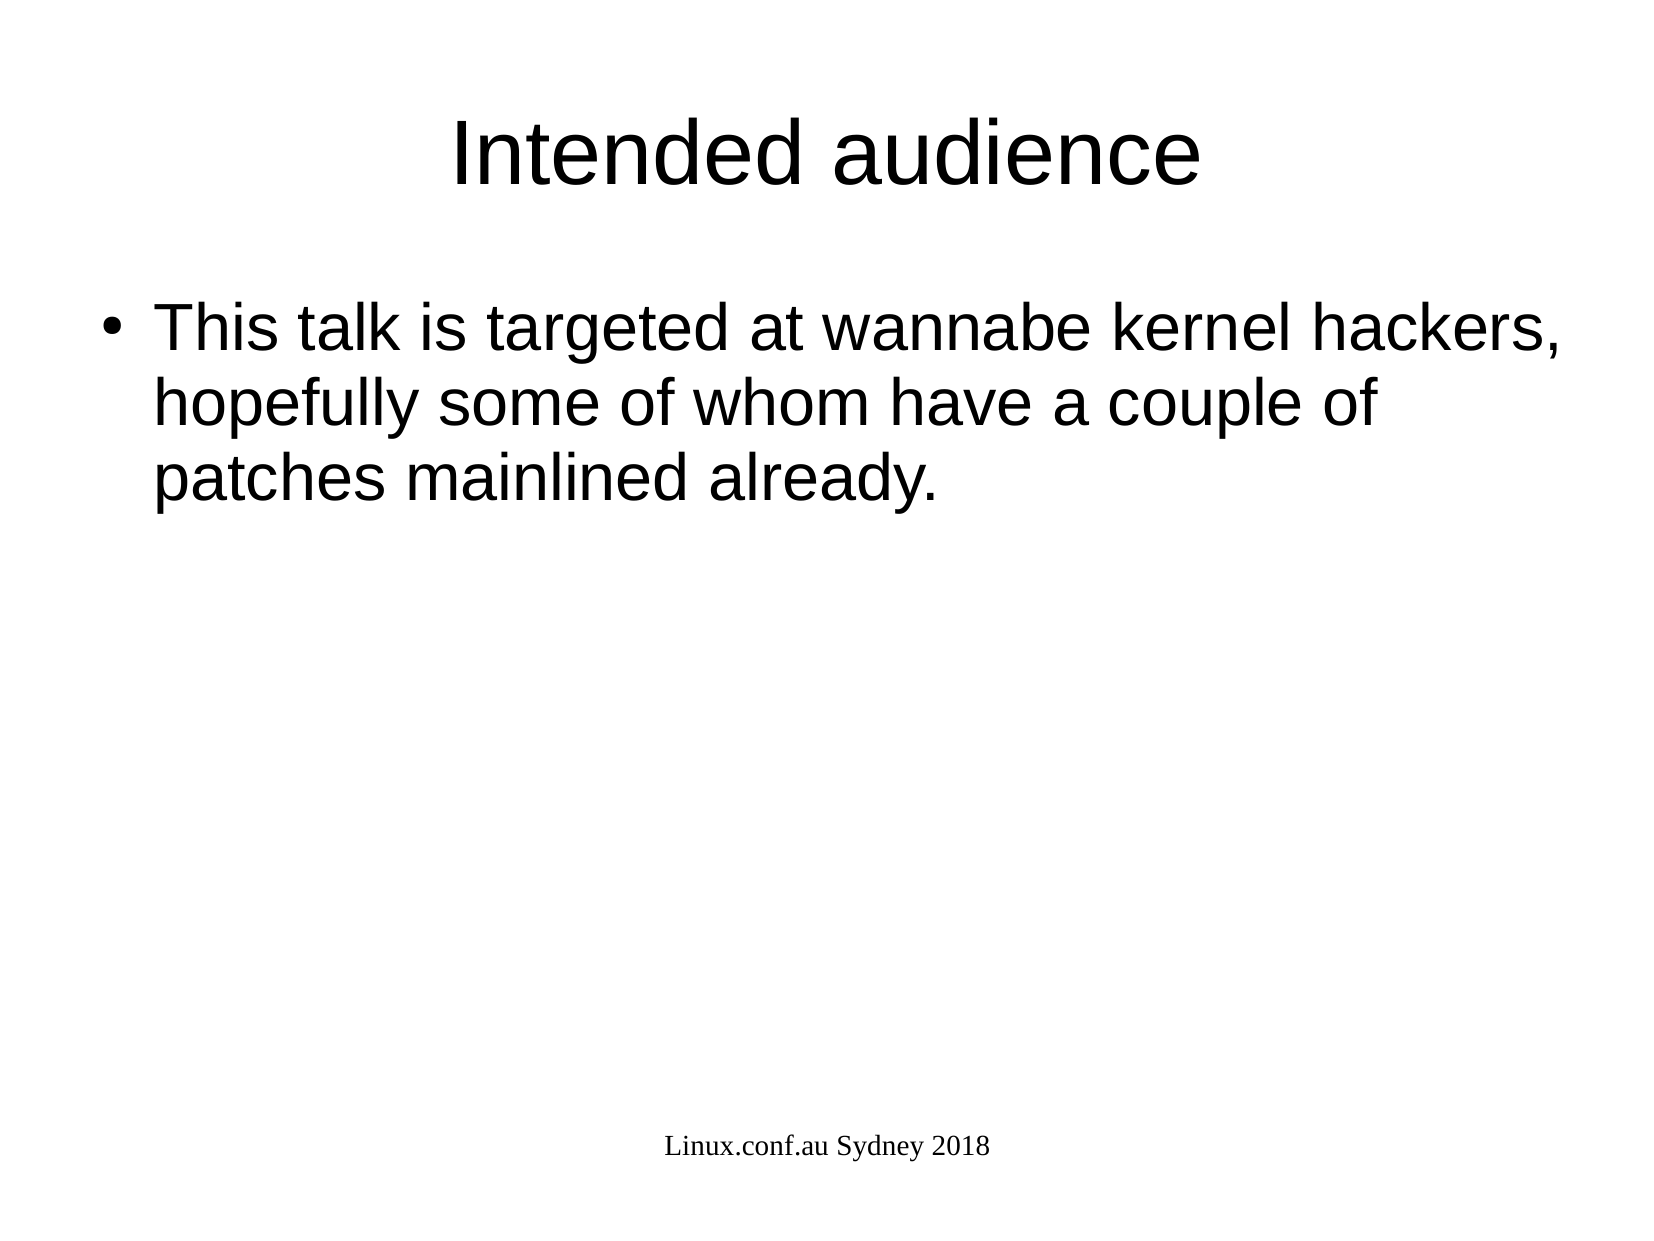

# Intended audience
This talk is targeted at wannabe kernel hackers, hopefully some of whom have a couple of patches mainlined already.
Linux.conf.au Sydney 2018